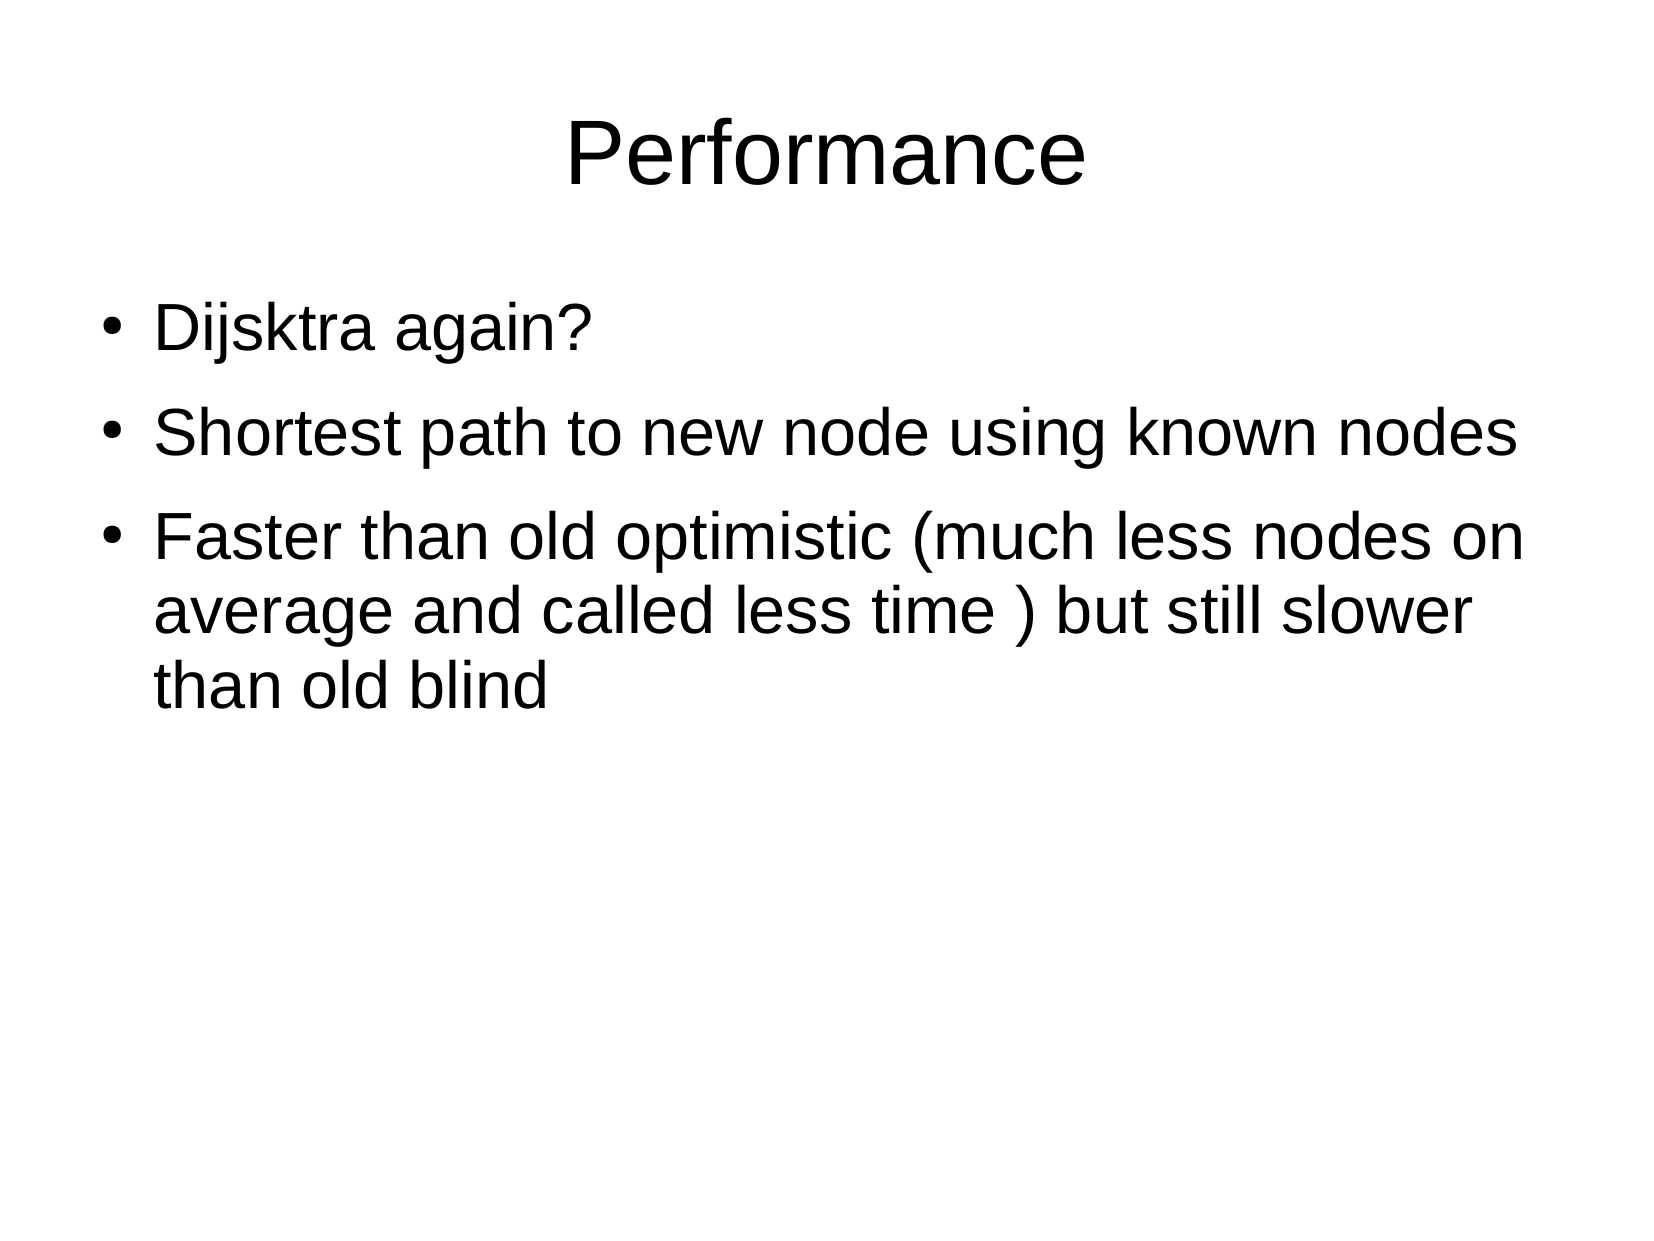

# Performance
Dijsktra again?
Shortest path to new node using known nodes
Faster than old optimistic (much less nodes on average and called less time ) but still slower than old blind